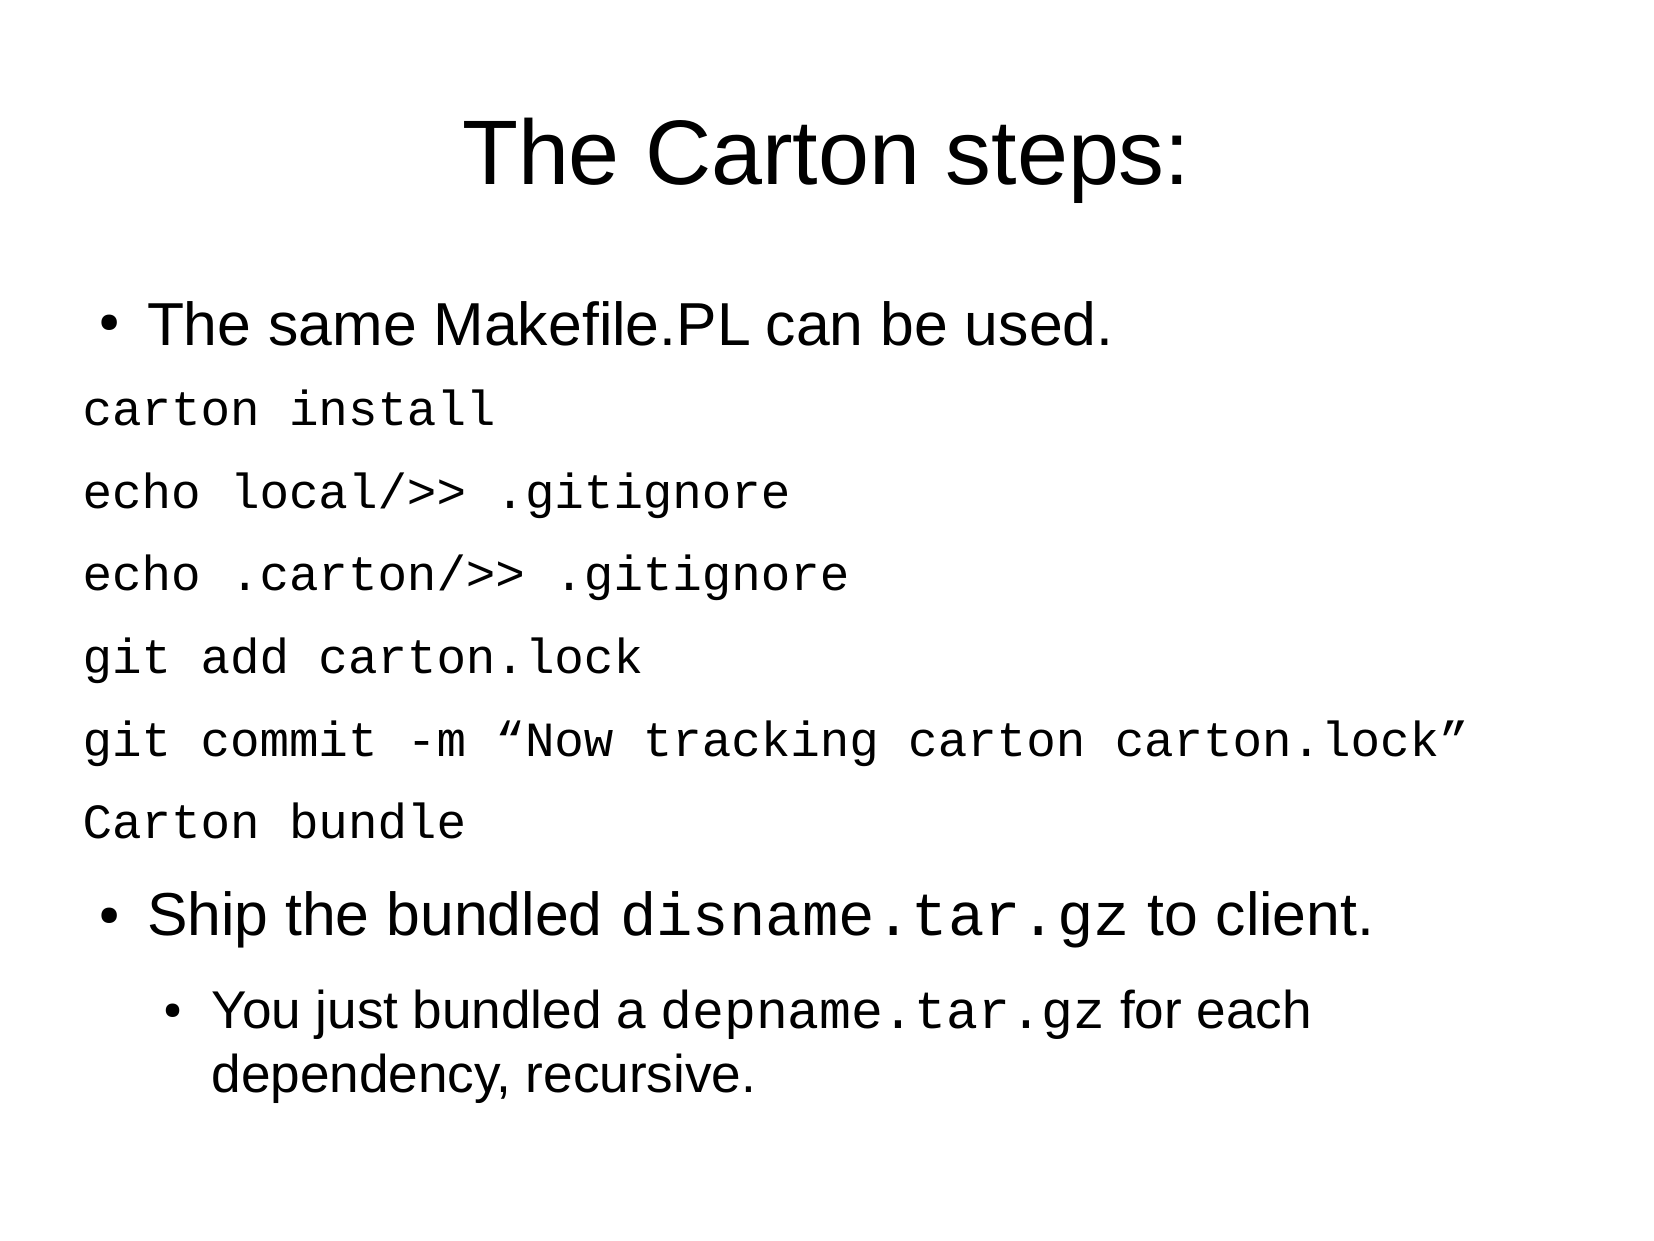

# The Carton steps:
The same Makefile.PL can be used.
carton install
echo local/>> .gitignore
echo .carton/>> .gitignore
git add carton.lock
git commit -m “Now tracking carton carton.lock”
Carton bundle
Ship the bundled disname.tar.gz to client.
You just bundled a depname.tar.gz for each dependency, recursive.